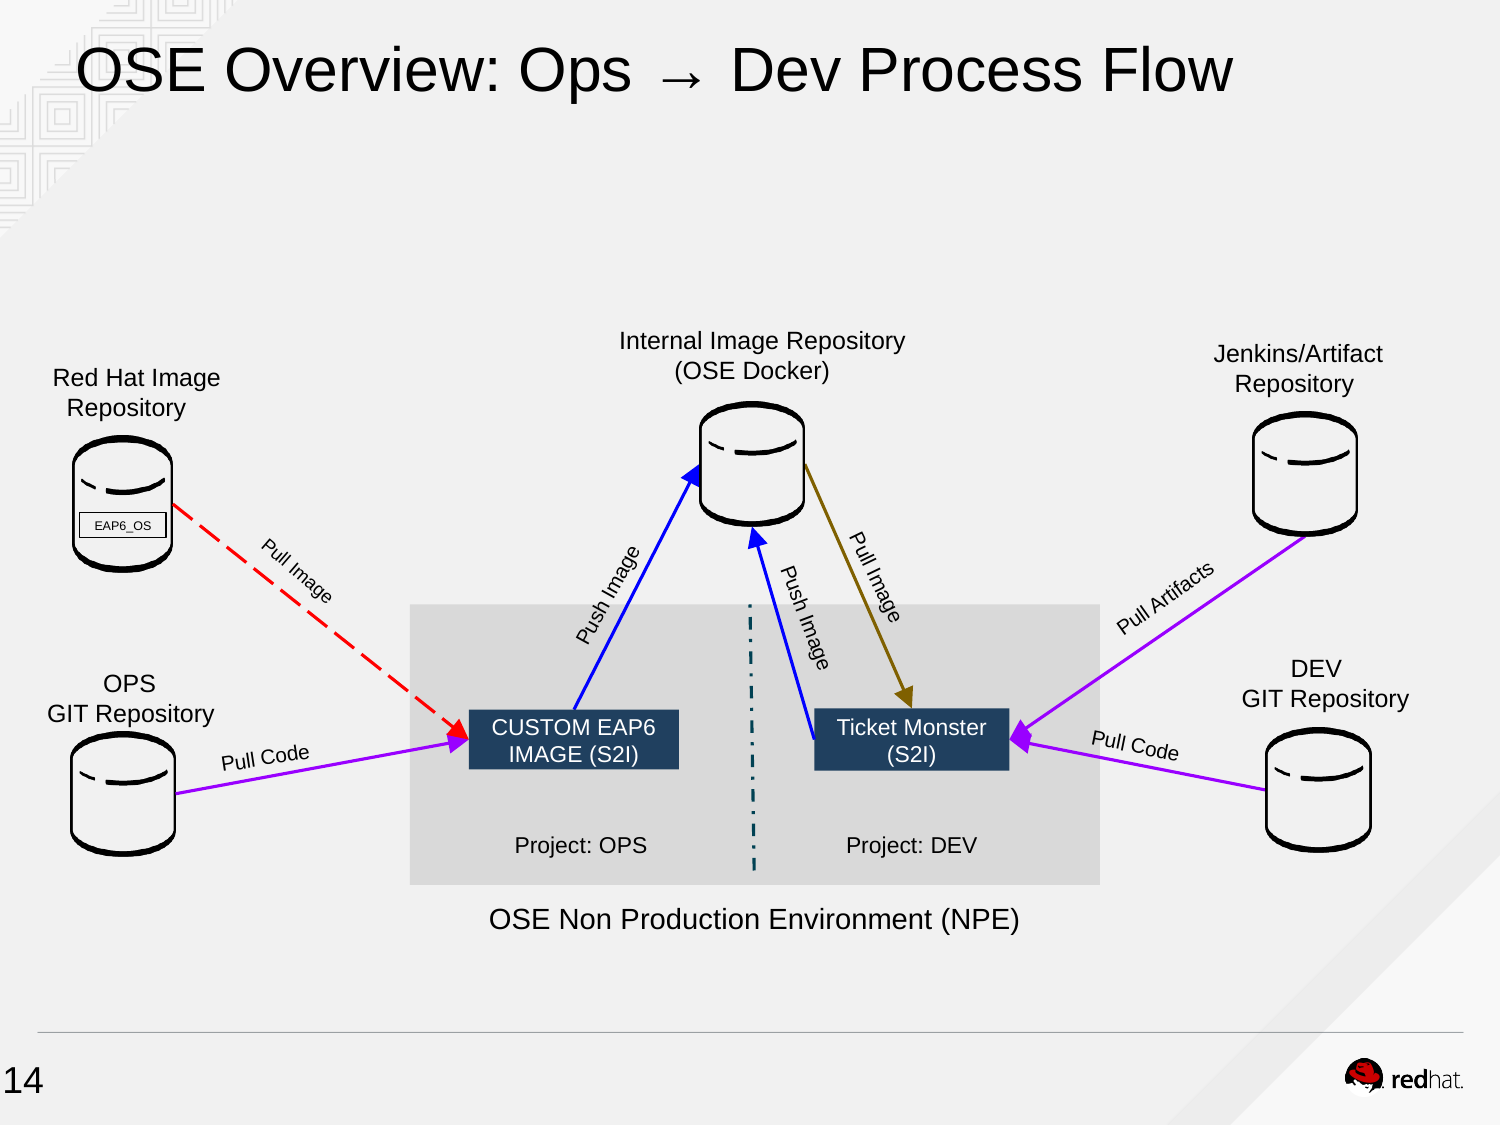

OSE Overview: Ops → Dev Process Flow
 Internal Image Repository
(OSE Docker)
 Jenkins/Artifact
 Repository
Red Hat Image
 Repository
EAP6_OS
Pull Image
Pull Image
Pull Artifacts
Push Image
Push Image
 DEV
GIT Repository
 OPS
GIT Repository
Ticket Monster (S2I)
CUSTOM EAP6
IMAGE (S2I)
Pull Code
Pull Code
Project: OPS
Project: DEV
OSE Non Production Environment (NPE)